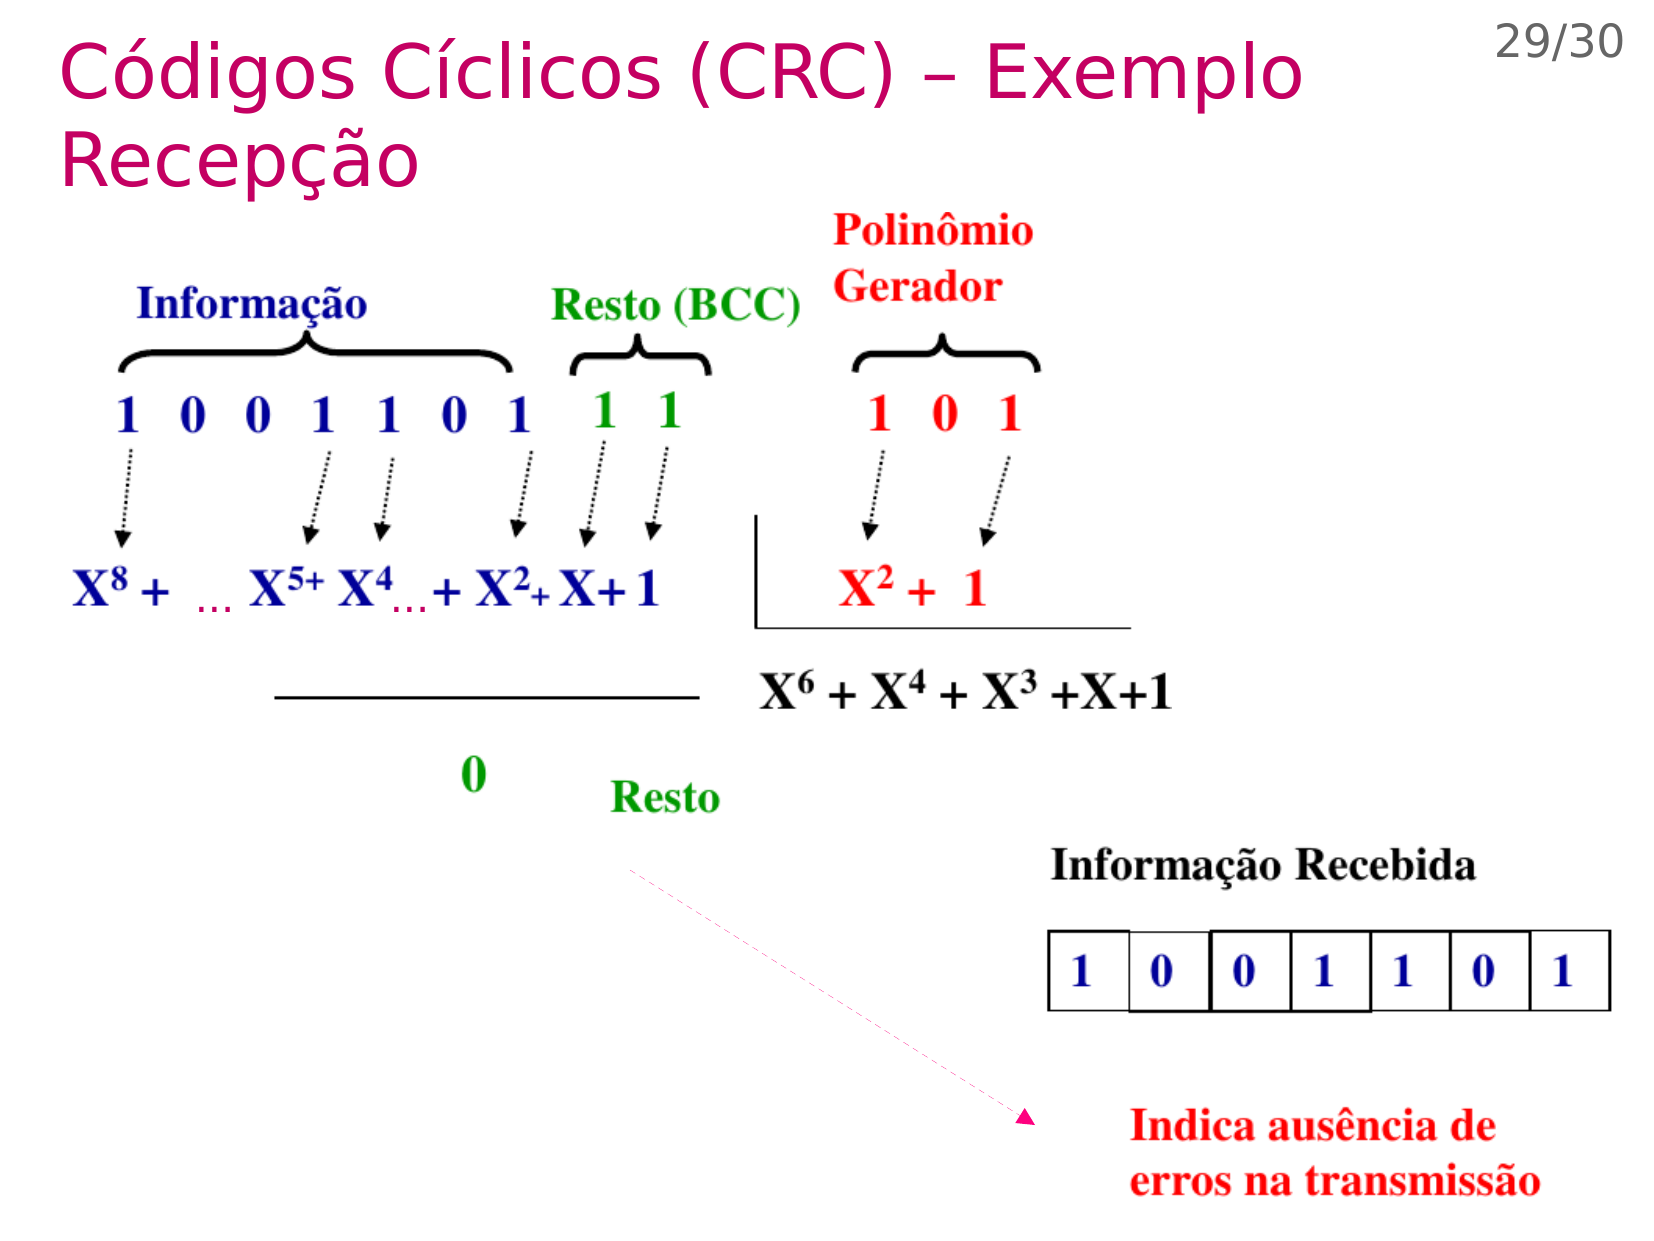

29
# Códigos Cíclicos (CRC) – Exemplo Recepção
...
...